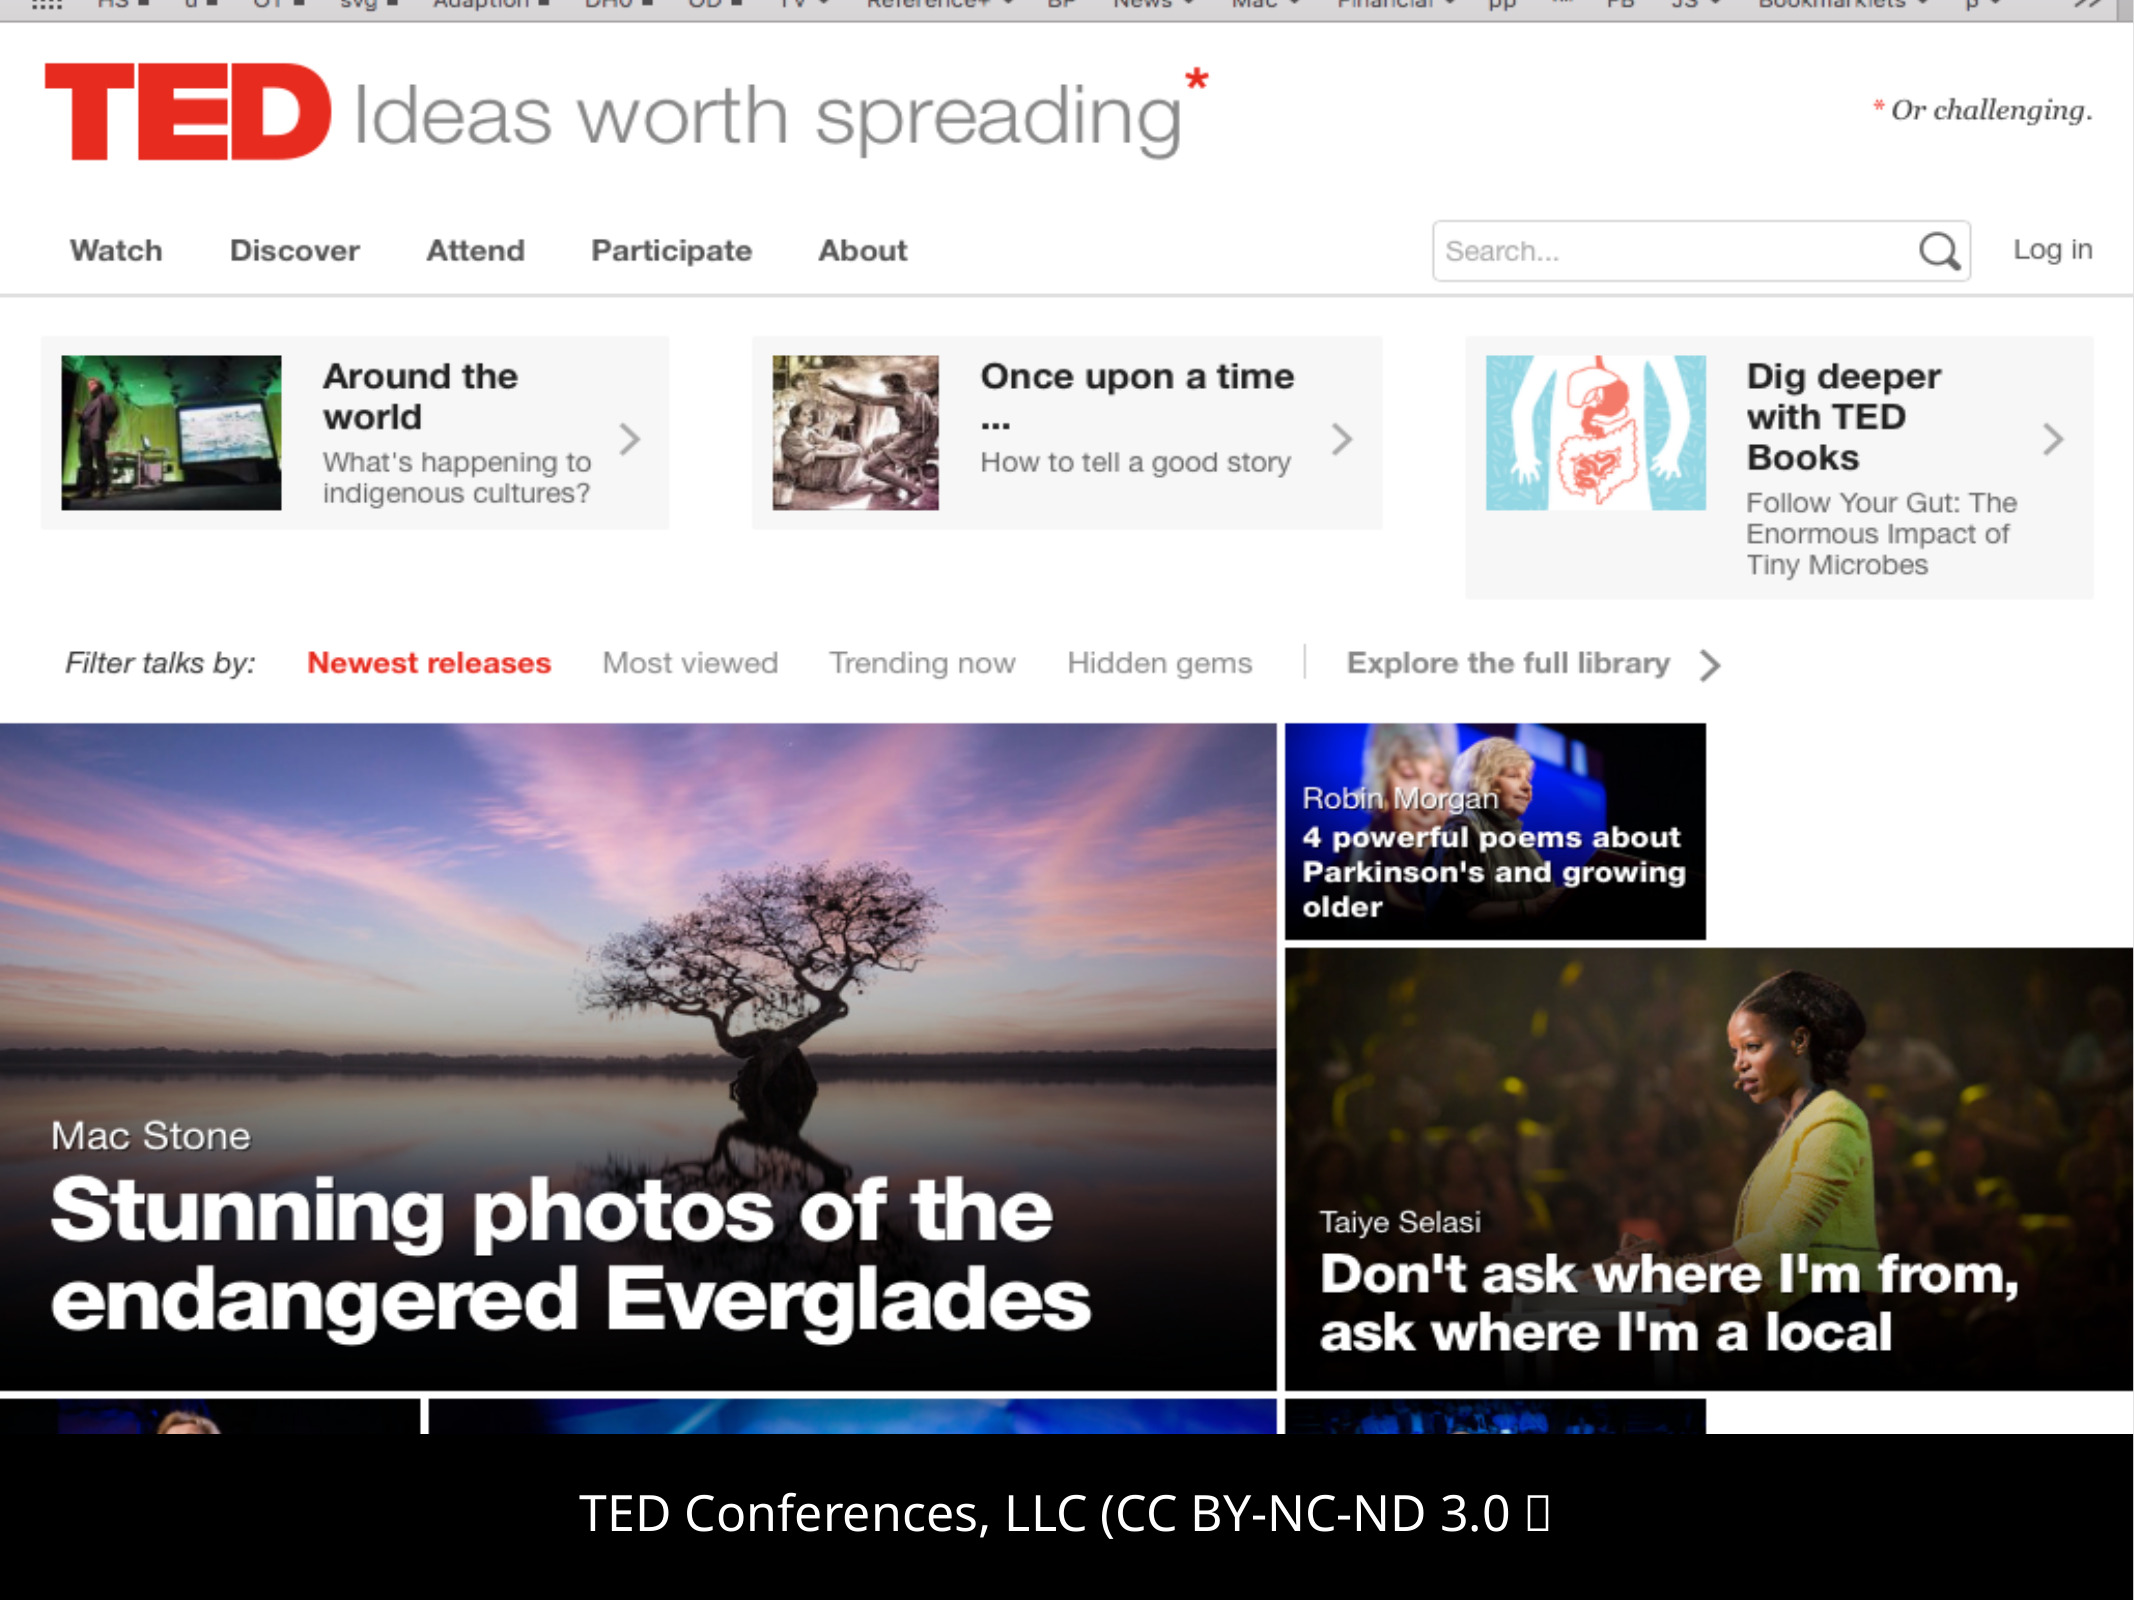

http://www.ted.com
TED Conferences, LLC (CC BY-NC-ND 3.0）